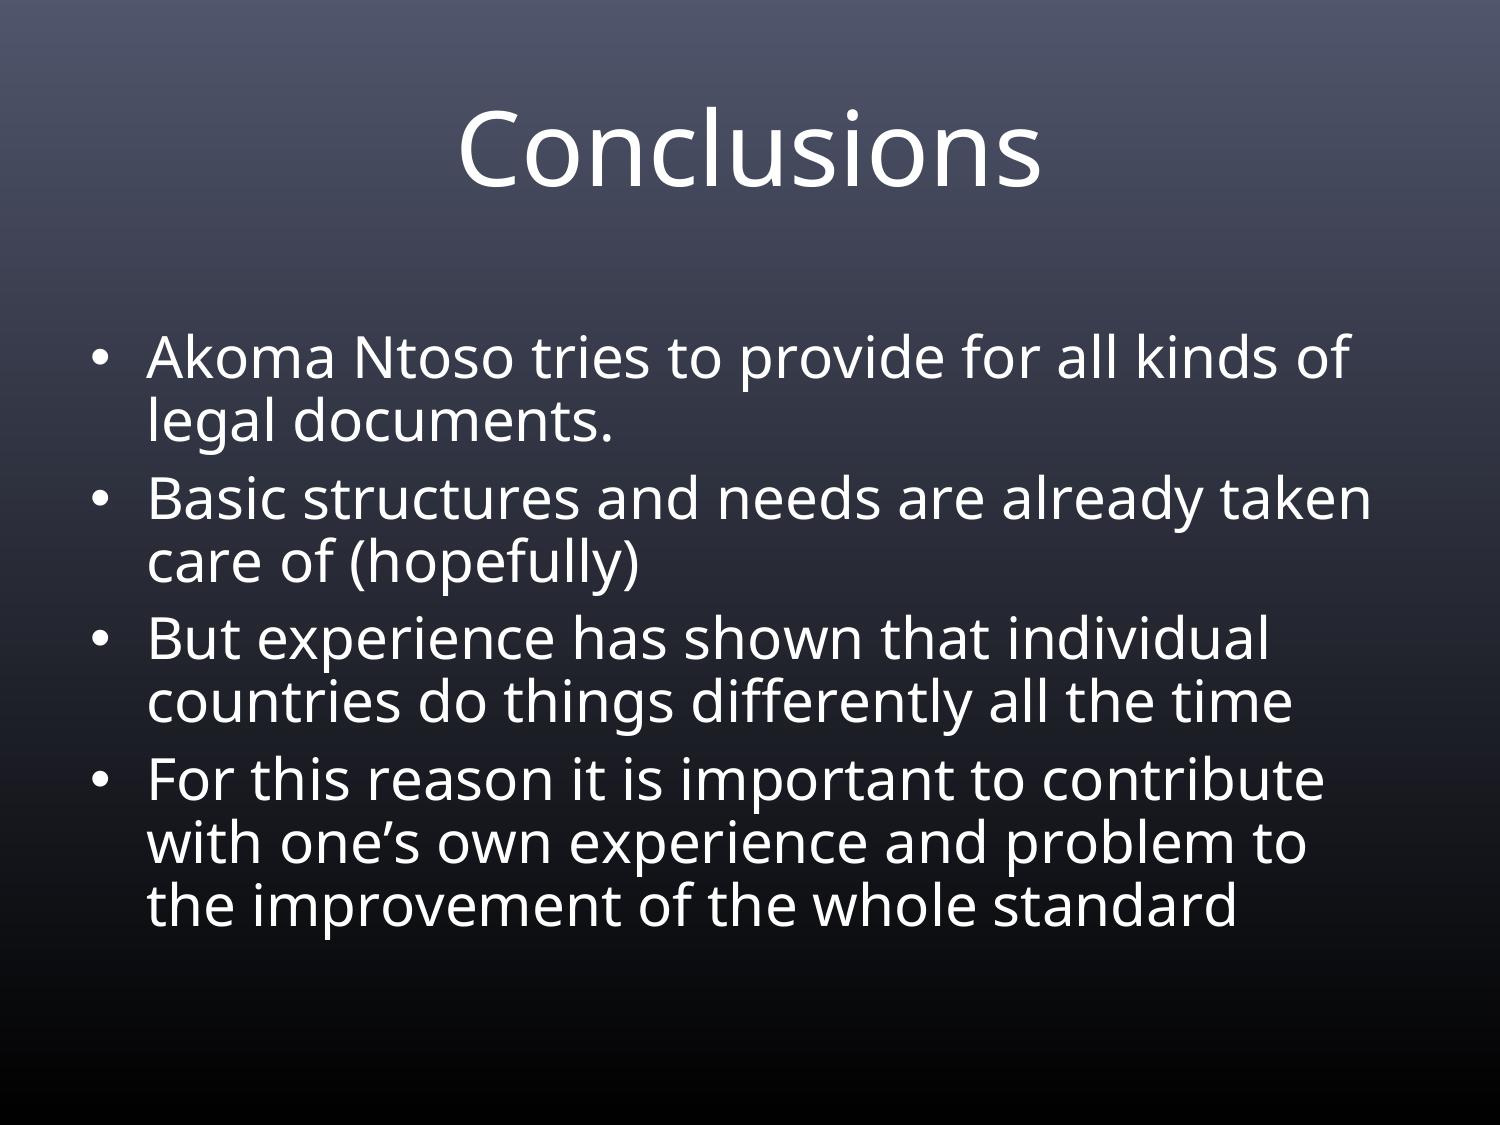

# Conclusions
Akoma Ntoso tries to provide for all kinds of legal documents.
Basic structures and needs are already taken care of (hopefully)
But experience has shown that individual countries do things differently all the time
For this reason it is important to contribute with one’s own experience and problem to the improvement of the whole standard